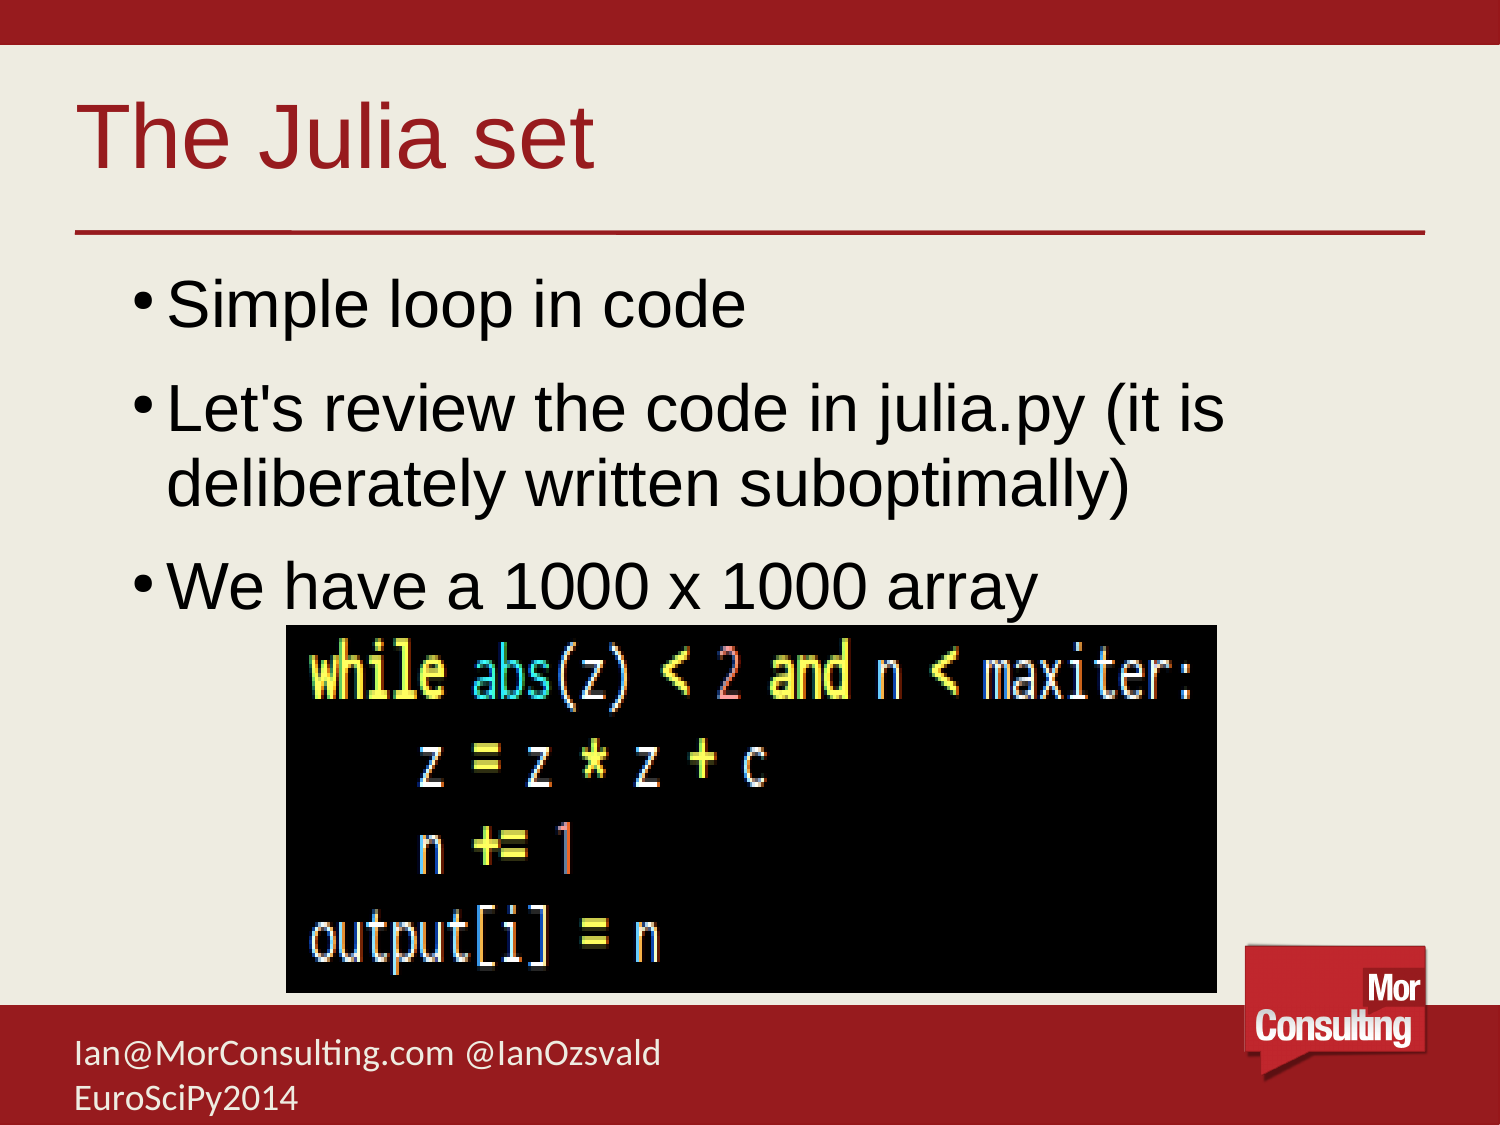

# The Julia set
Simple loop in code
Let's review the code in julia.py (it is deliberately written suboptimally)
We have a 1000 x 1000 array